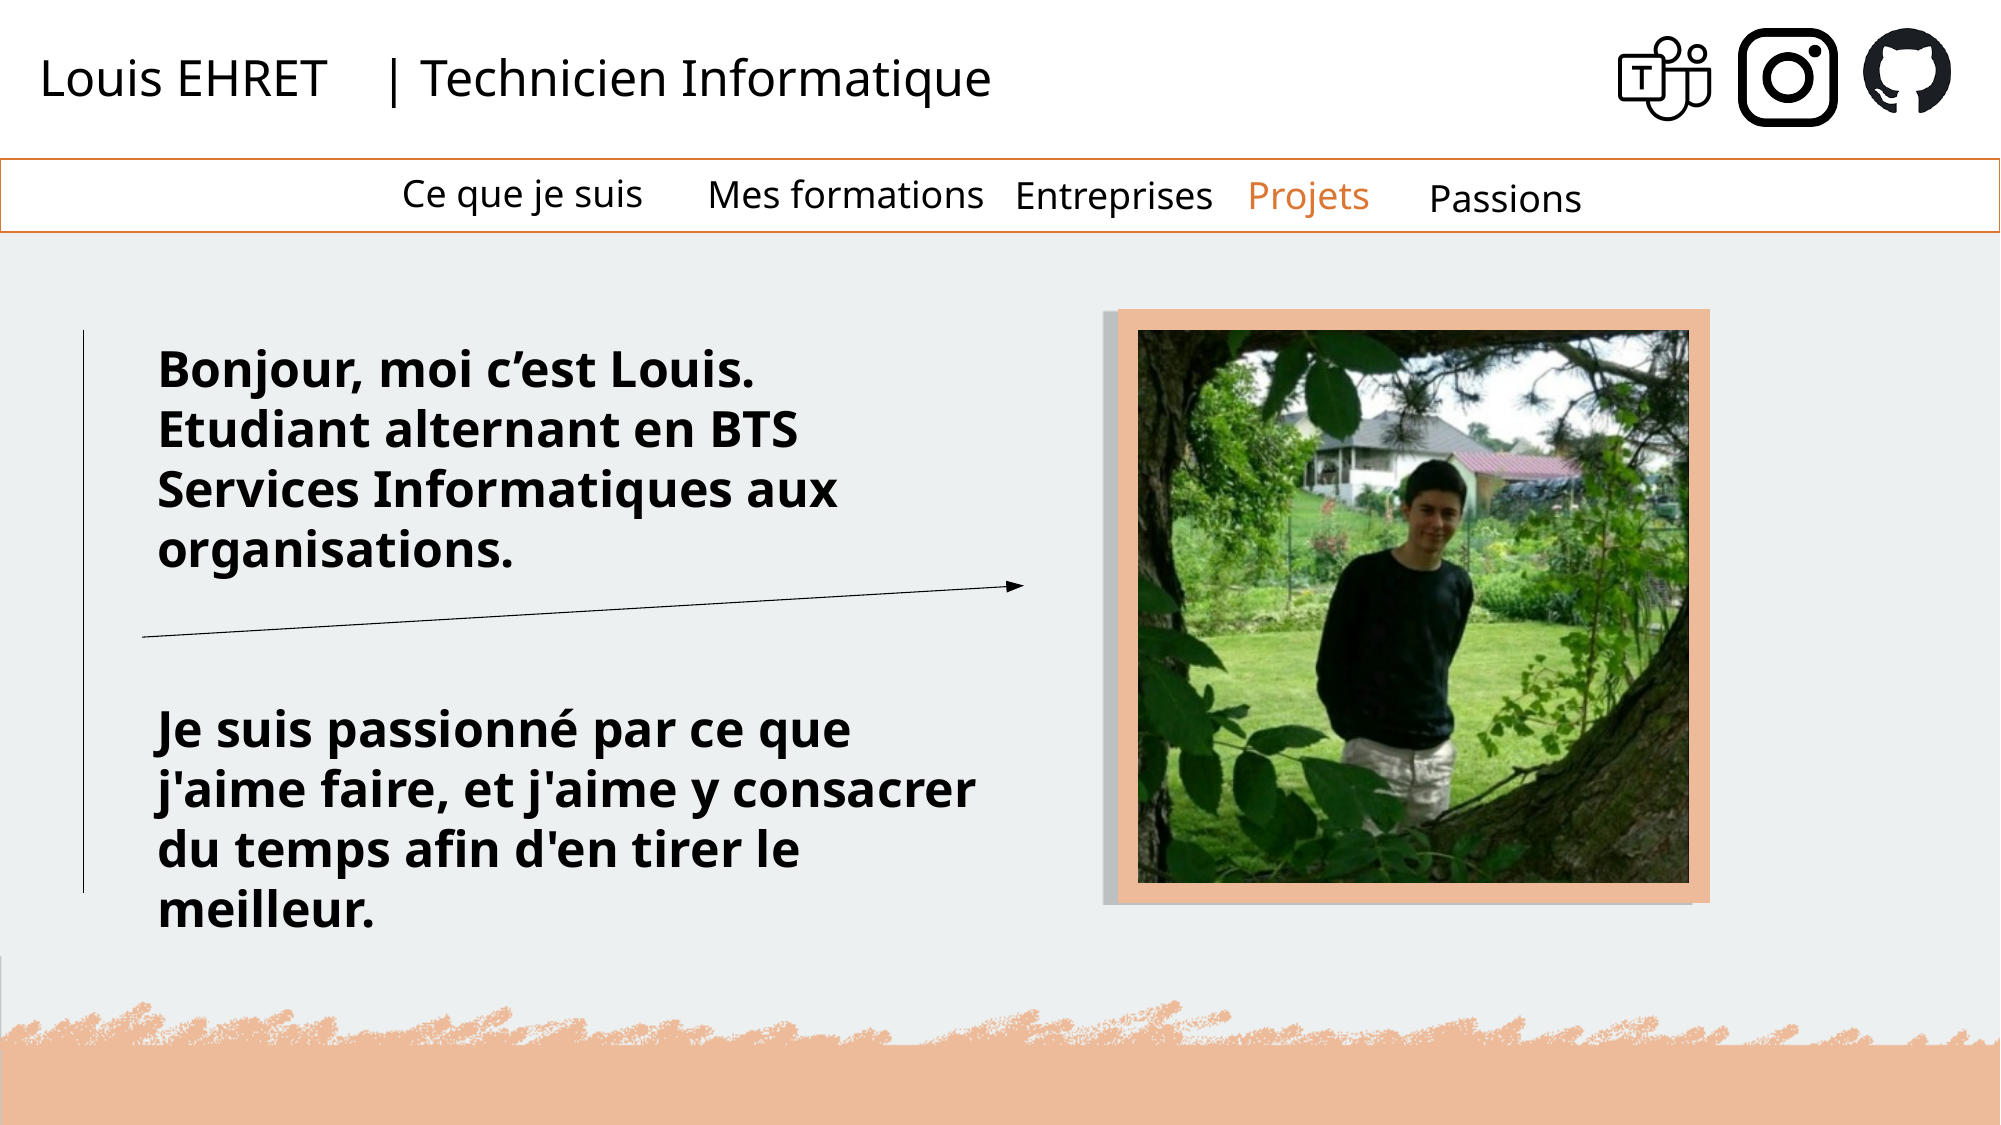

#
Louis EHRET | Technicien Informatique
Ce que je suis
Mes formations
Entreprises
Projets
Passions
Bonjour, moi c’est Louis.
Etudiant alternant en BTS Services Informatiques aux organisations.
Je suis passionné par ce que j'aime faire, et j'aime y consacrer du temps afin d'en tirer le meilleur.